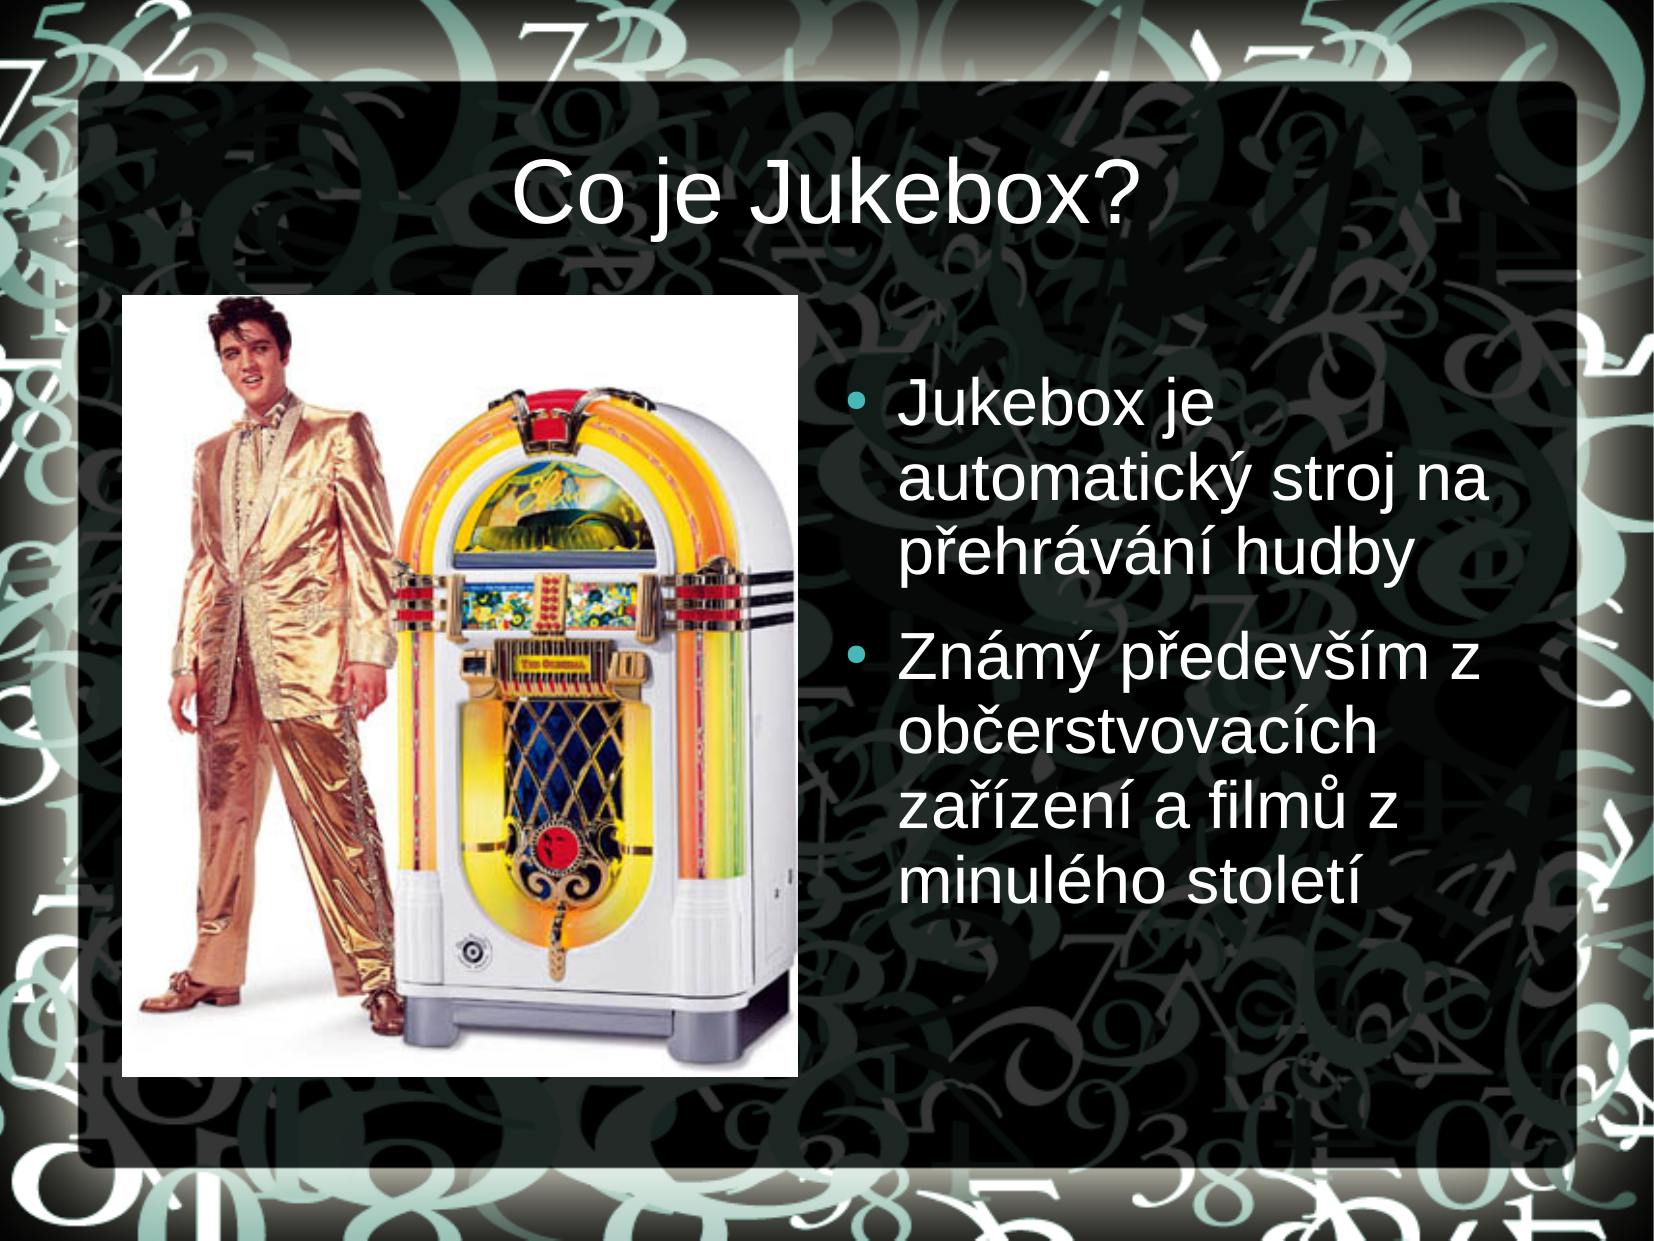

# Co je Jukebox?
Jukebox je automatický stroj na přehrávání hudby
Známý především z občerstvovacích zařízení a filmů z minulého století